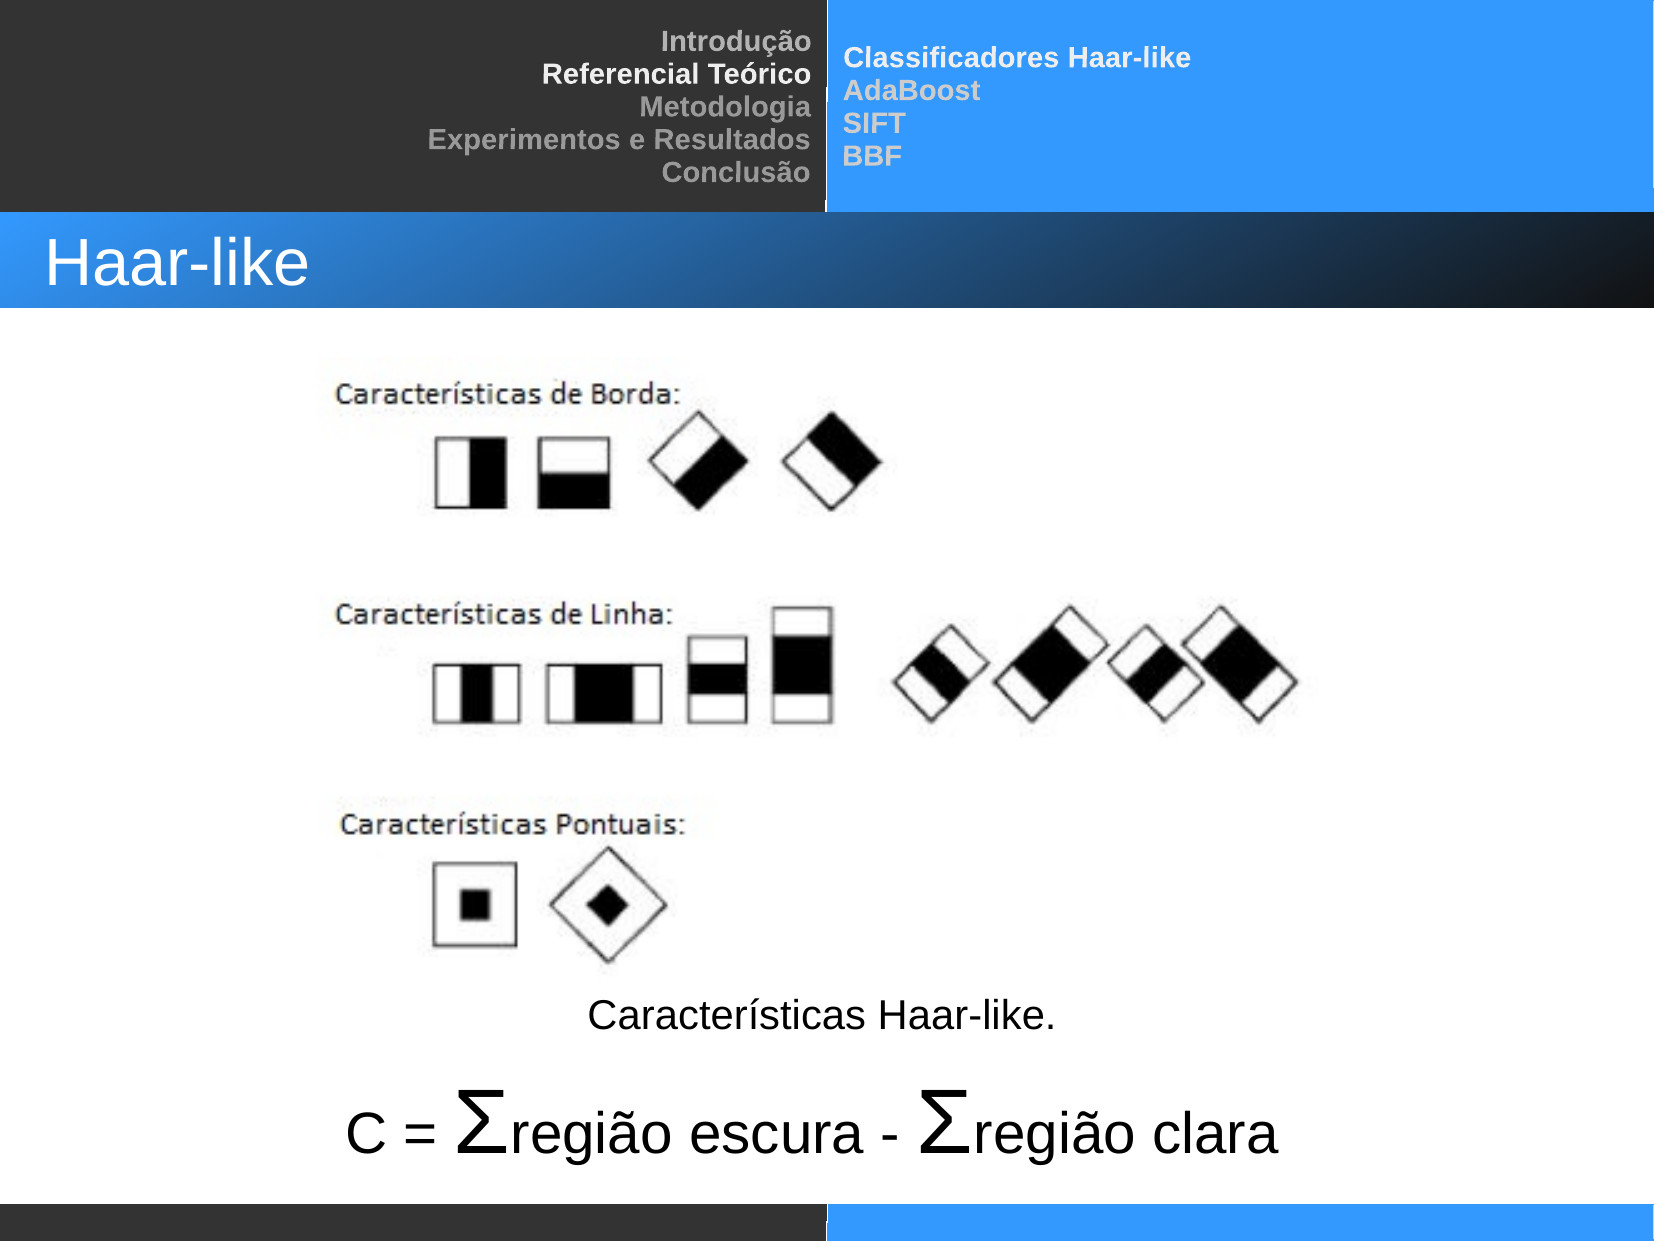

Introdução
Referencial Teórico
Metodologia
Experimentos e Resultados
Conclusão
Classificadores Haar-like
AdaBoost
SIFT
BBF
Haar-like
Características Haar-like.
C = Ʃregião escura - Ʃregião clara